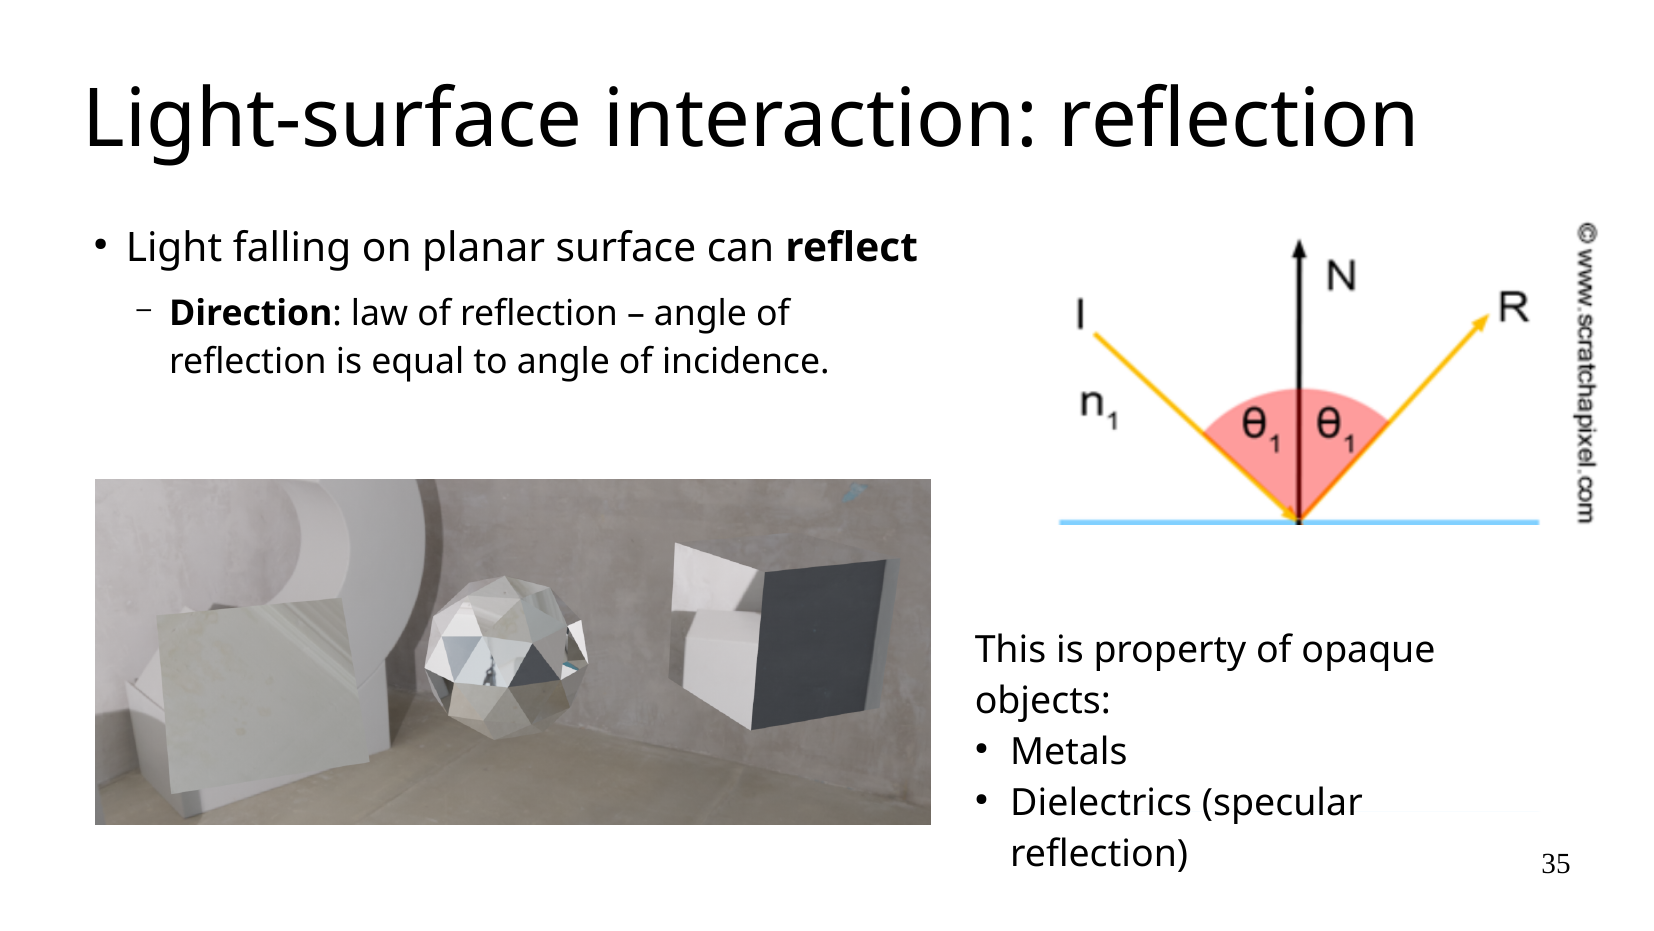

# Light-surface interaction: reflection
Light falling on planar surface can reflect
Direction: law of reflection – angle of reflection is equal to angle of incidence.
This is property of opaque objects:
Metals
Dielectrics (specular reflection)
35